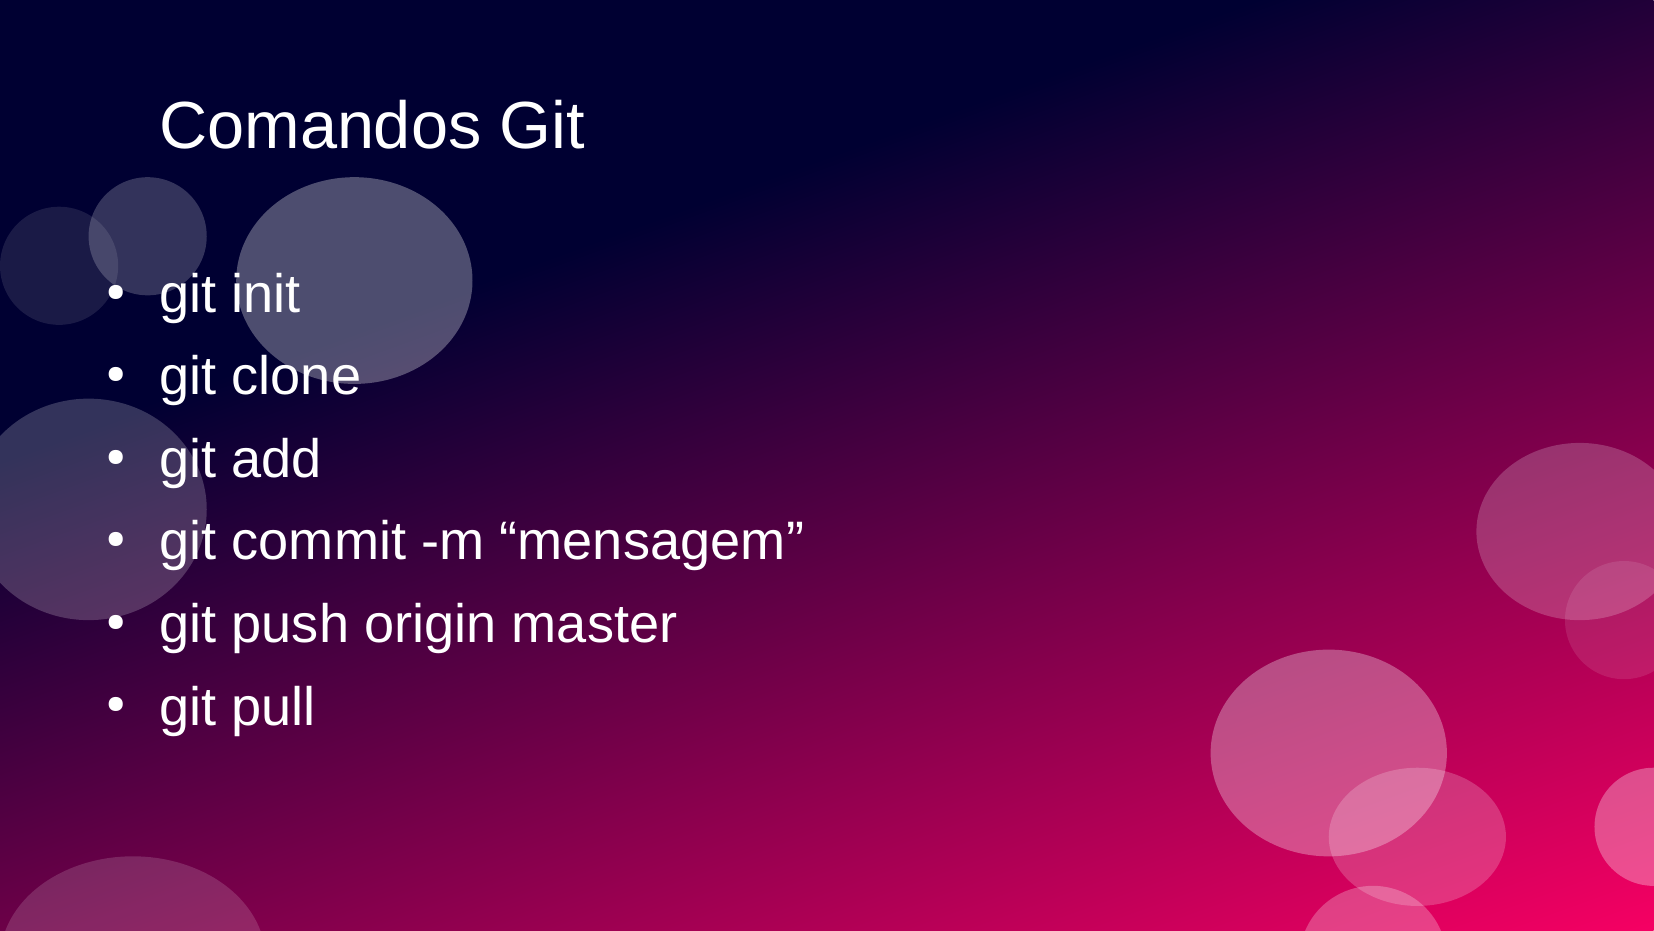

# Comandos Git
git init
git clone
git add
git commit -m “mensagem”
git push origin master
git pull